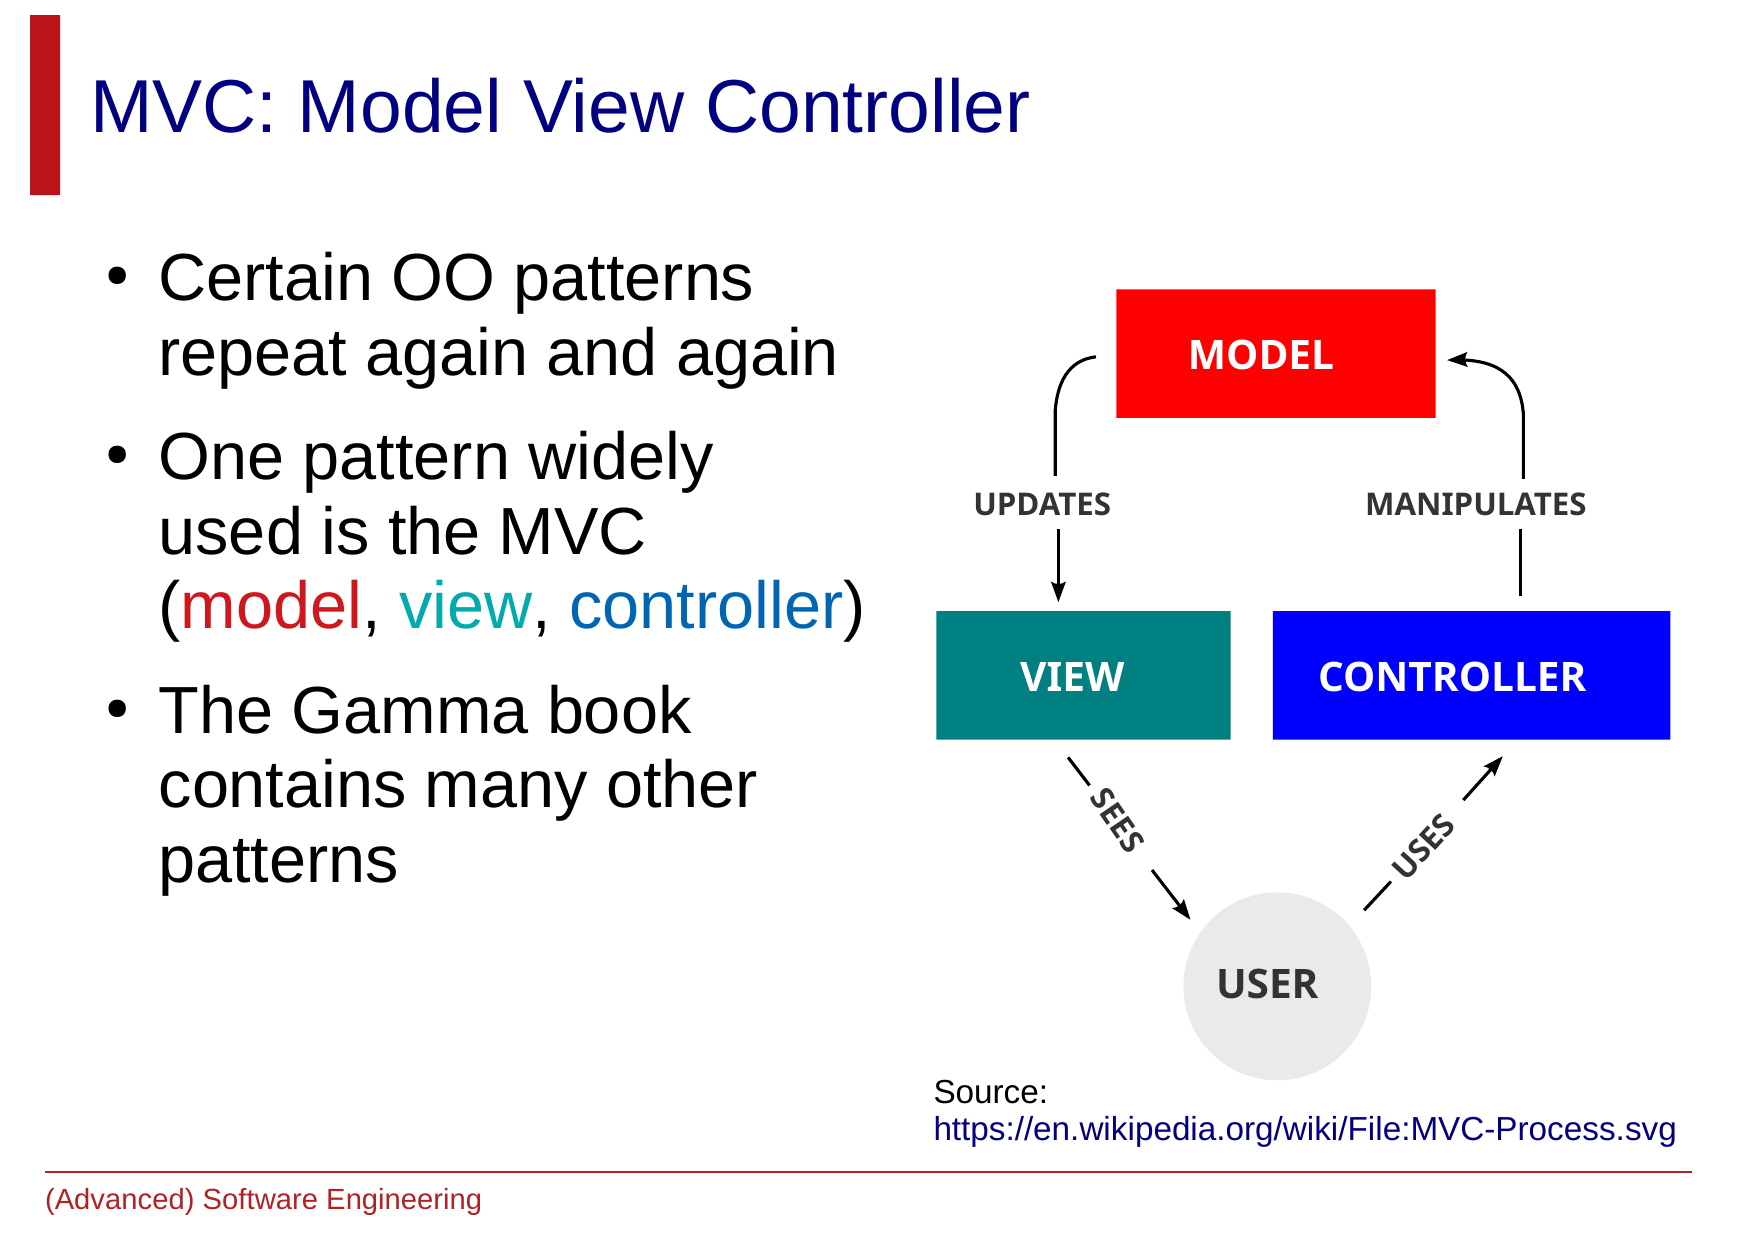

# MVC: Model View Controller
Certain OO patterns repeat again and again
One pattern widely used is the MVC (model, view, controller)
The Gamma book contains many other patterns
Source: https://en.wikipedia.org/wiki/File:MVC-Process.svg
(Advanced) Software Engineering